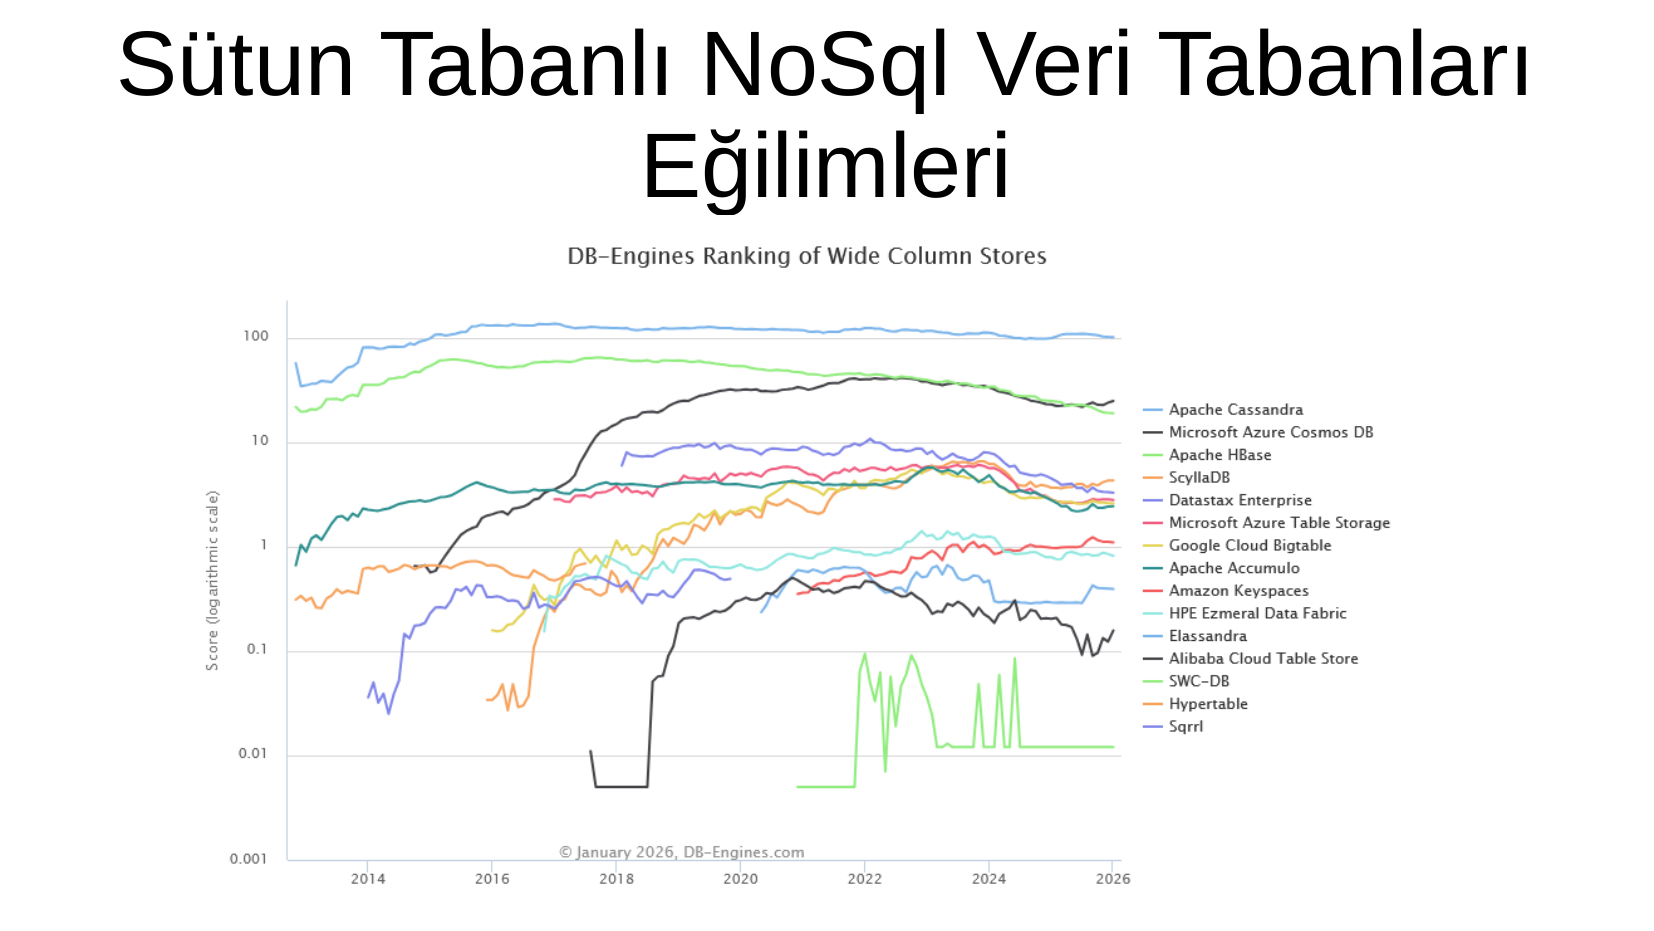

# Sütun Tabanlı NoSql Veri Tabanları Eğilimleri